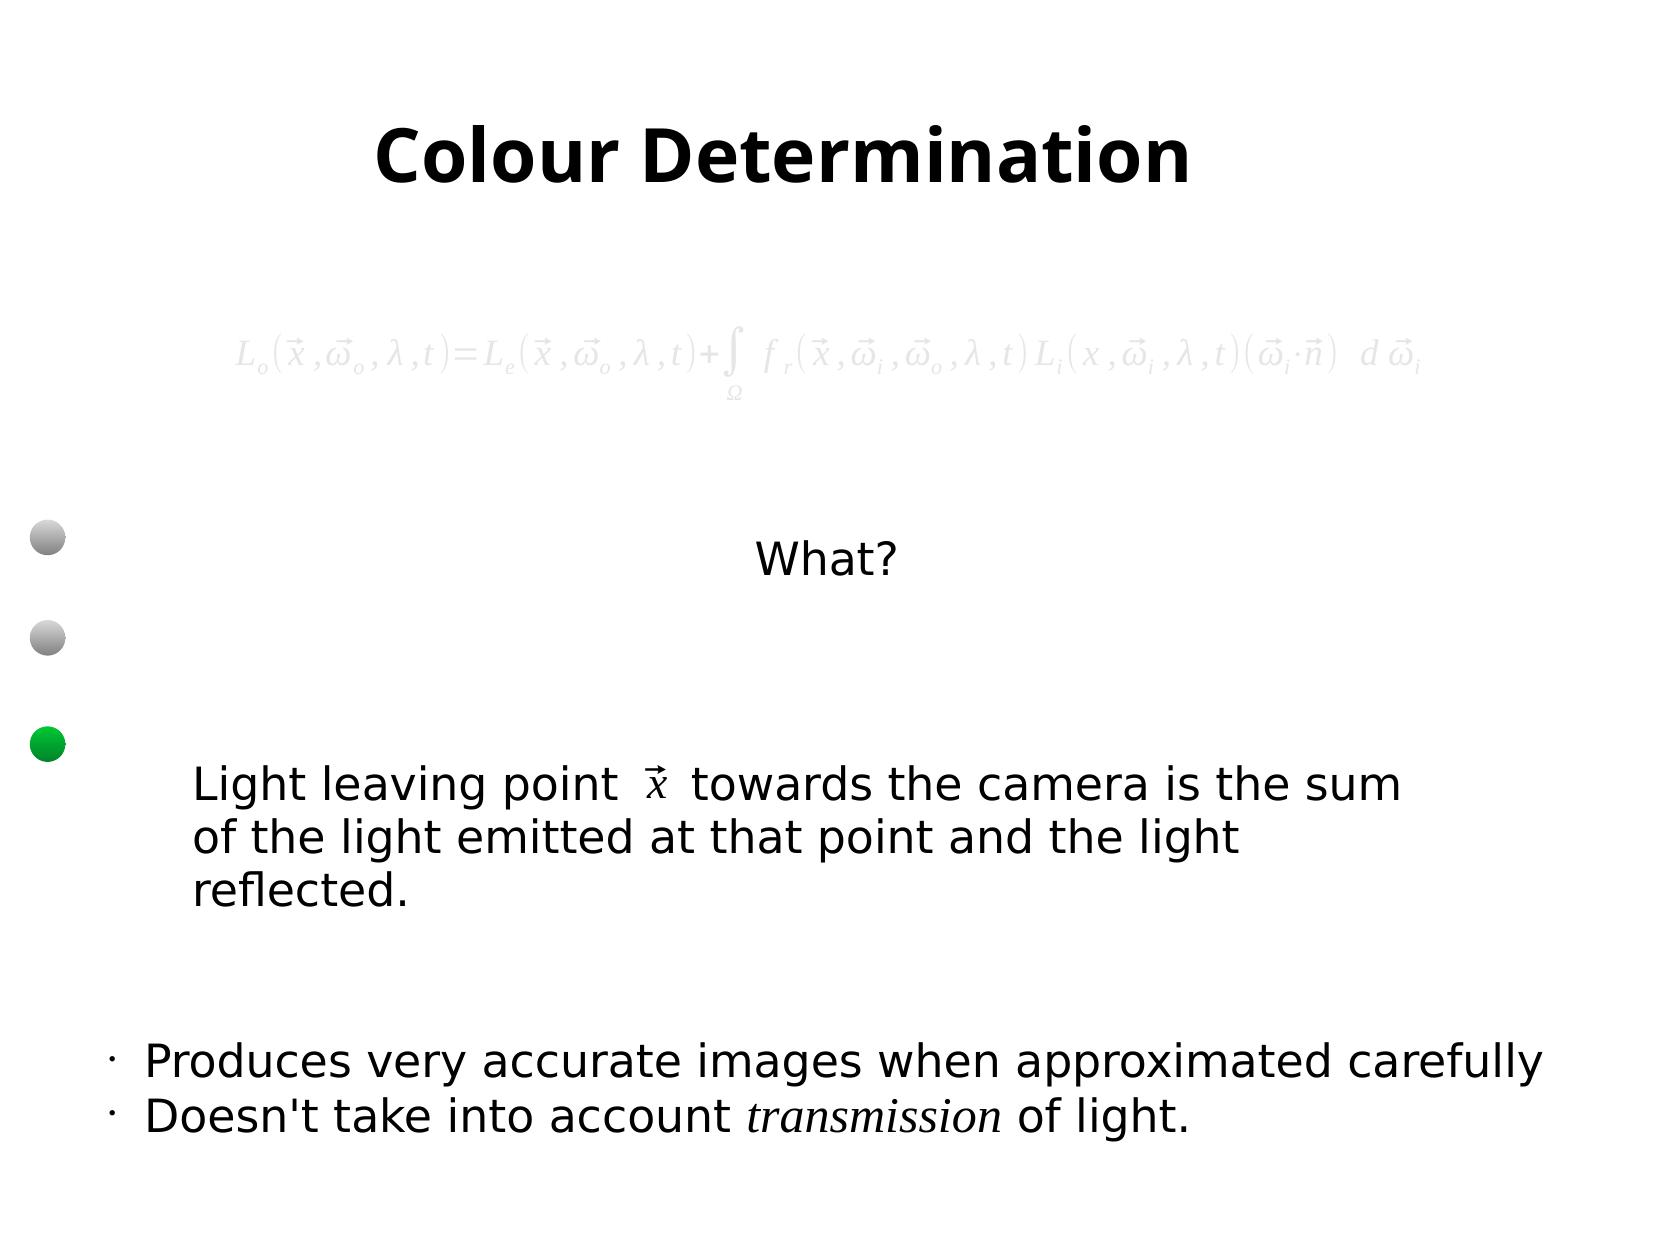

Colour Determination
What?
Light leaving point towards the camera is the sum of the light emitted at that point and the light reflected.
Produces very accurate images when approximated carefully
Doesn't take into account transmission of light.